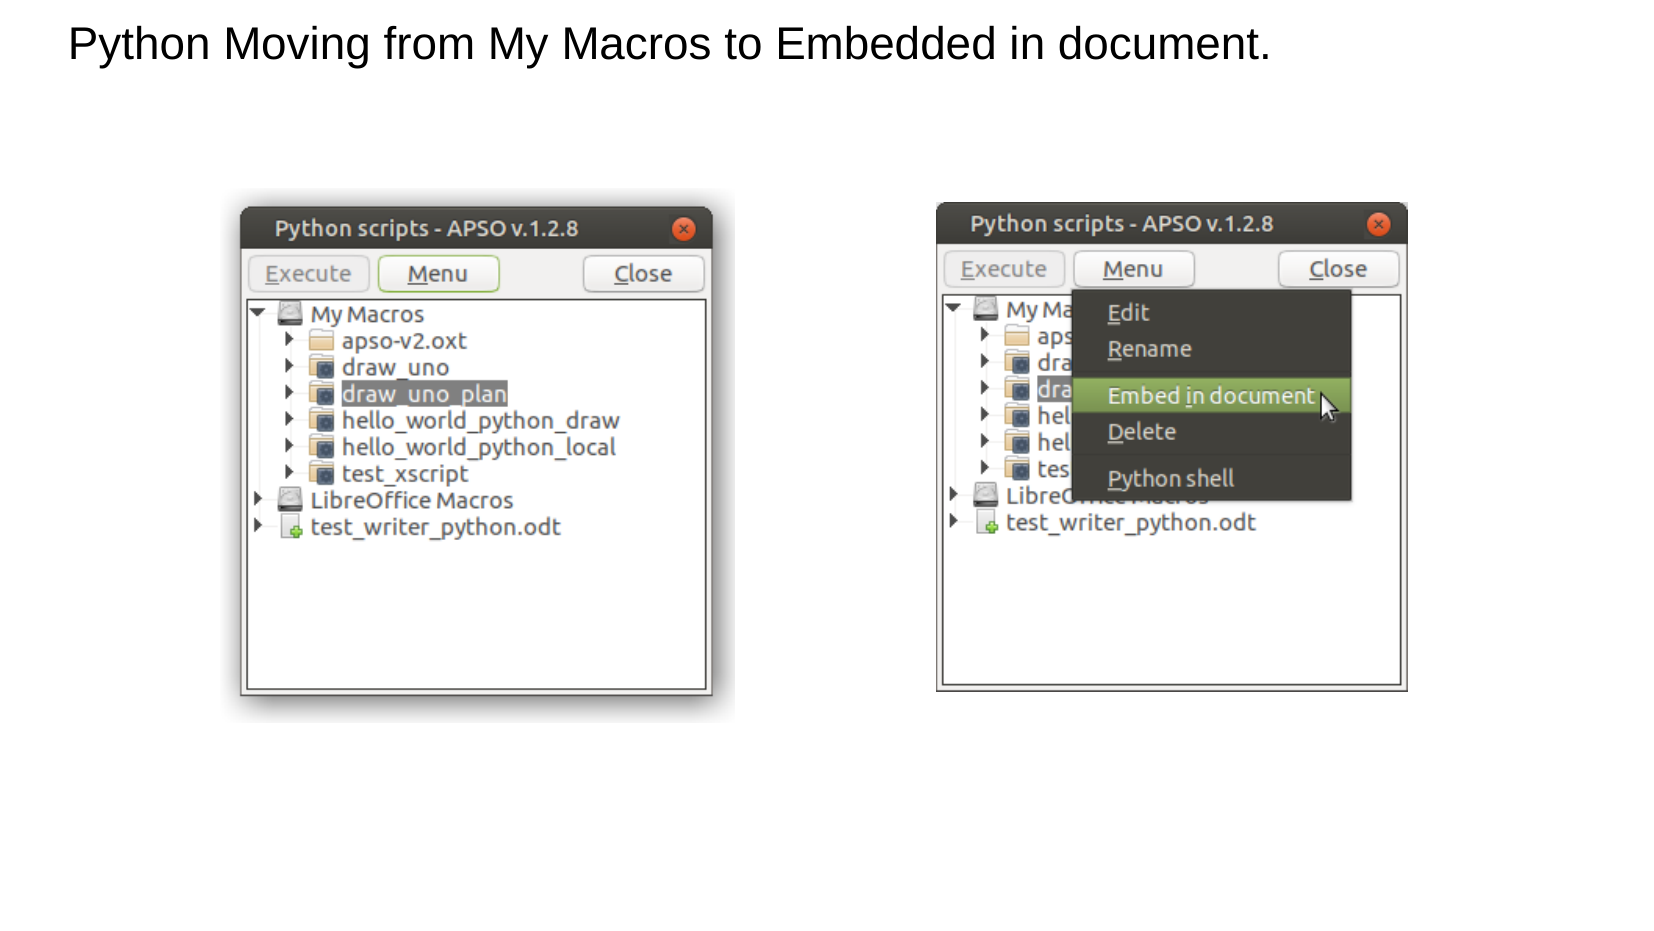

# Python Moving from My Macros to Embedded in document.